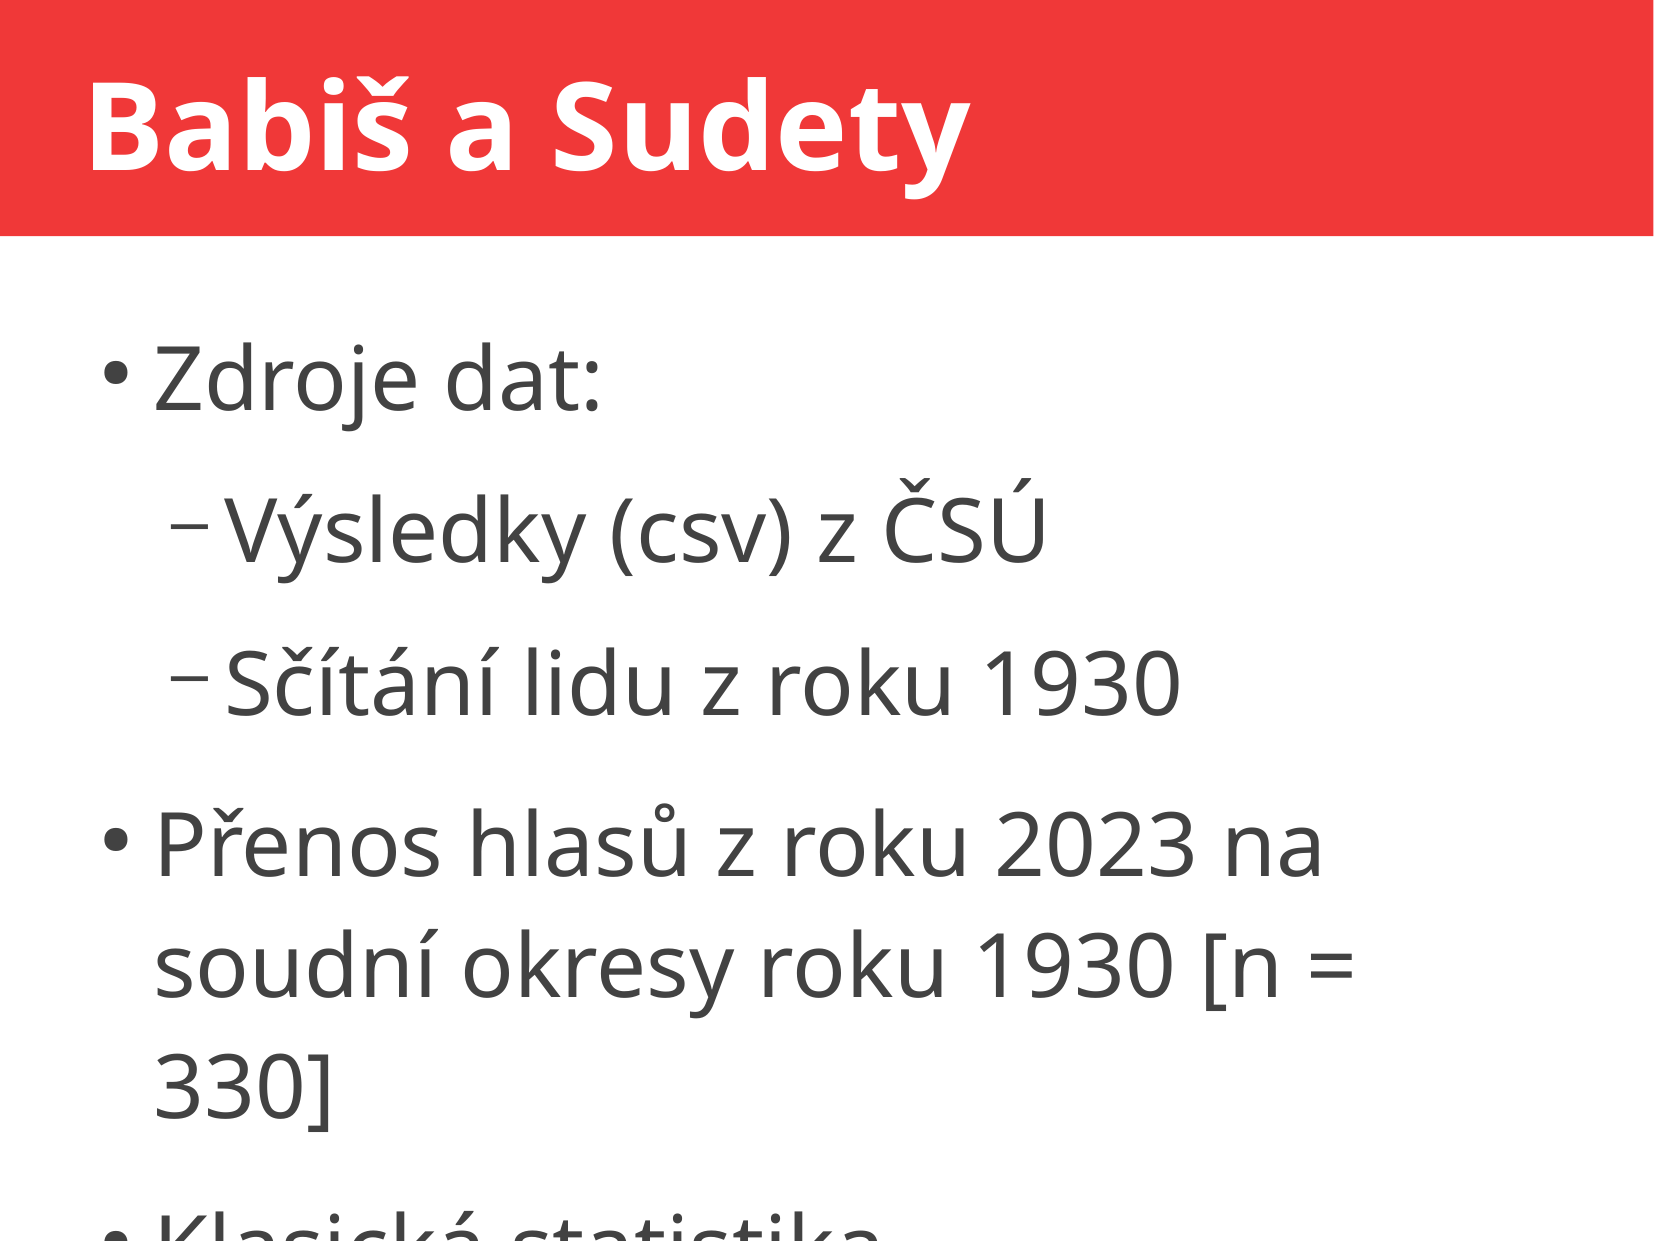

# Babiš a Sudety
Zdroje dat:
Výsledky (csv) z ČSÚ
Sčítání lidu z roku 1930
Přenos hlasů z roku 2023 na soudní okresy roku 1930 [n = 330]
Klasická statistika...